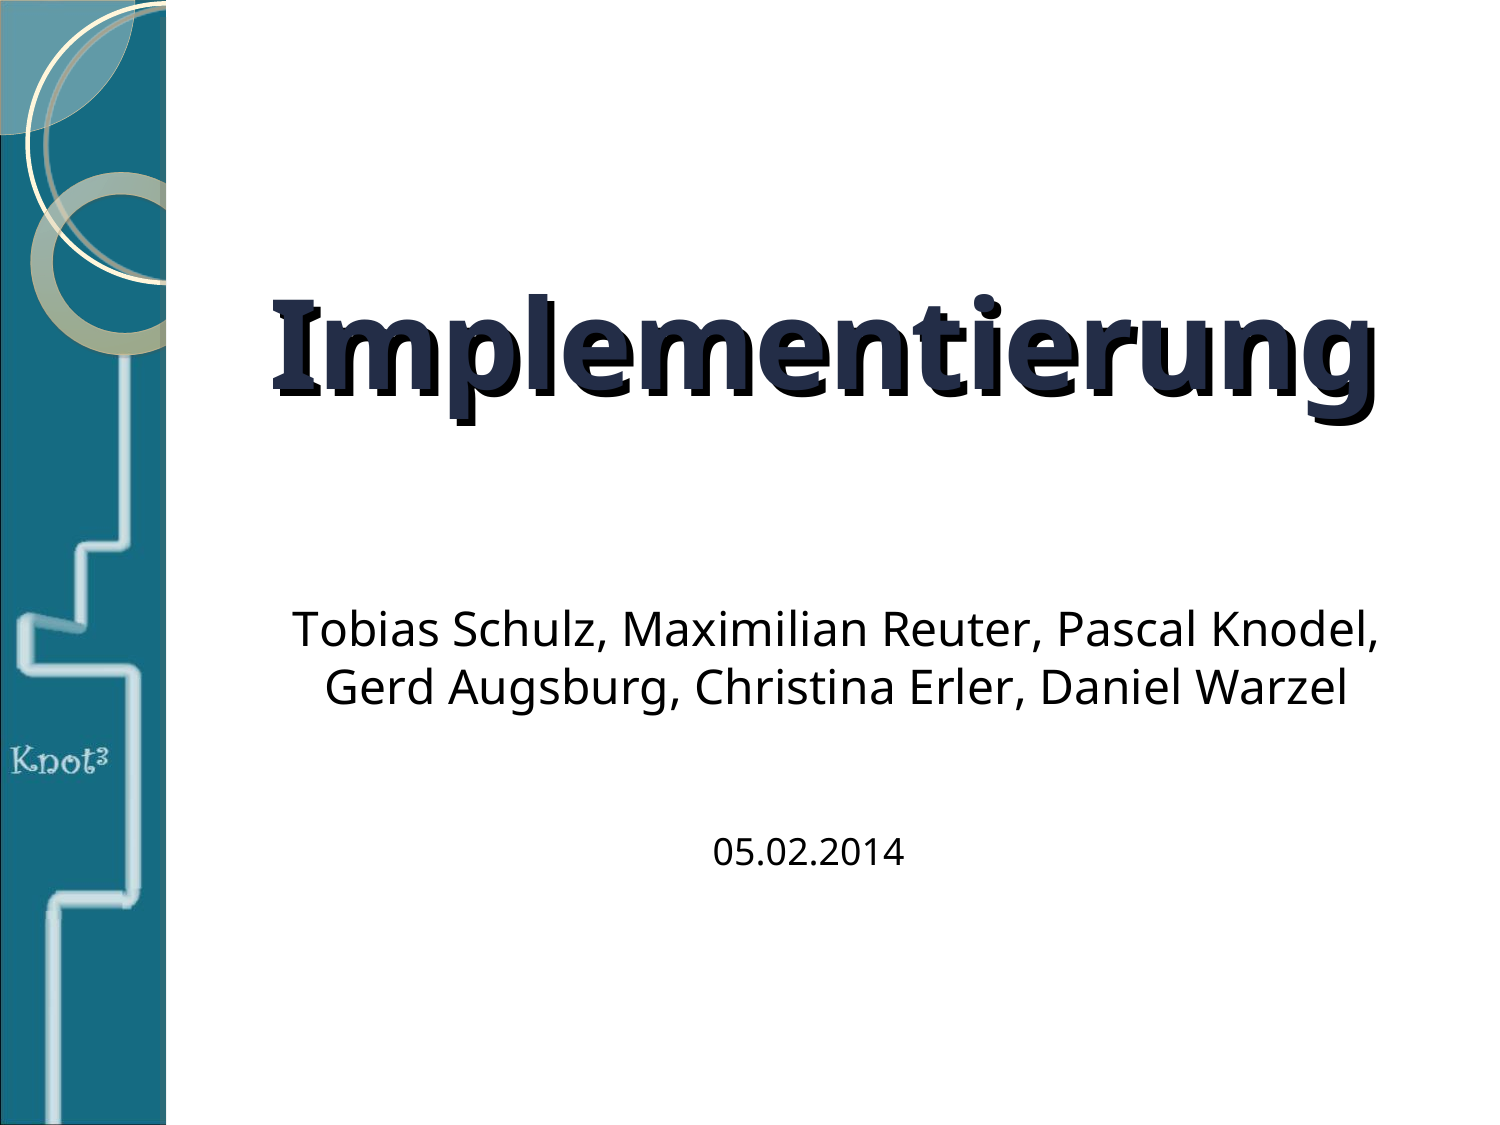

# Implementierung
Tobias Schulz, Maximilian Reuter, Pascal Knodel,
Gerd Augsburg, Christina Erler, Daniel Warzel
05.02.2014